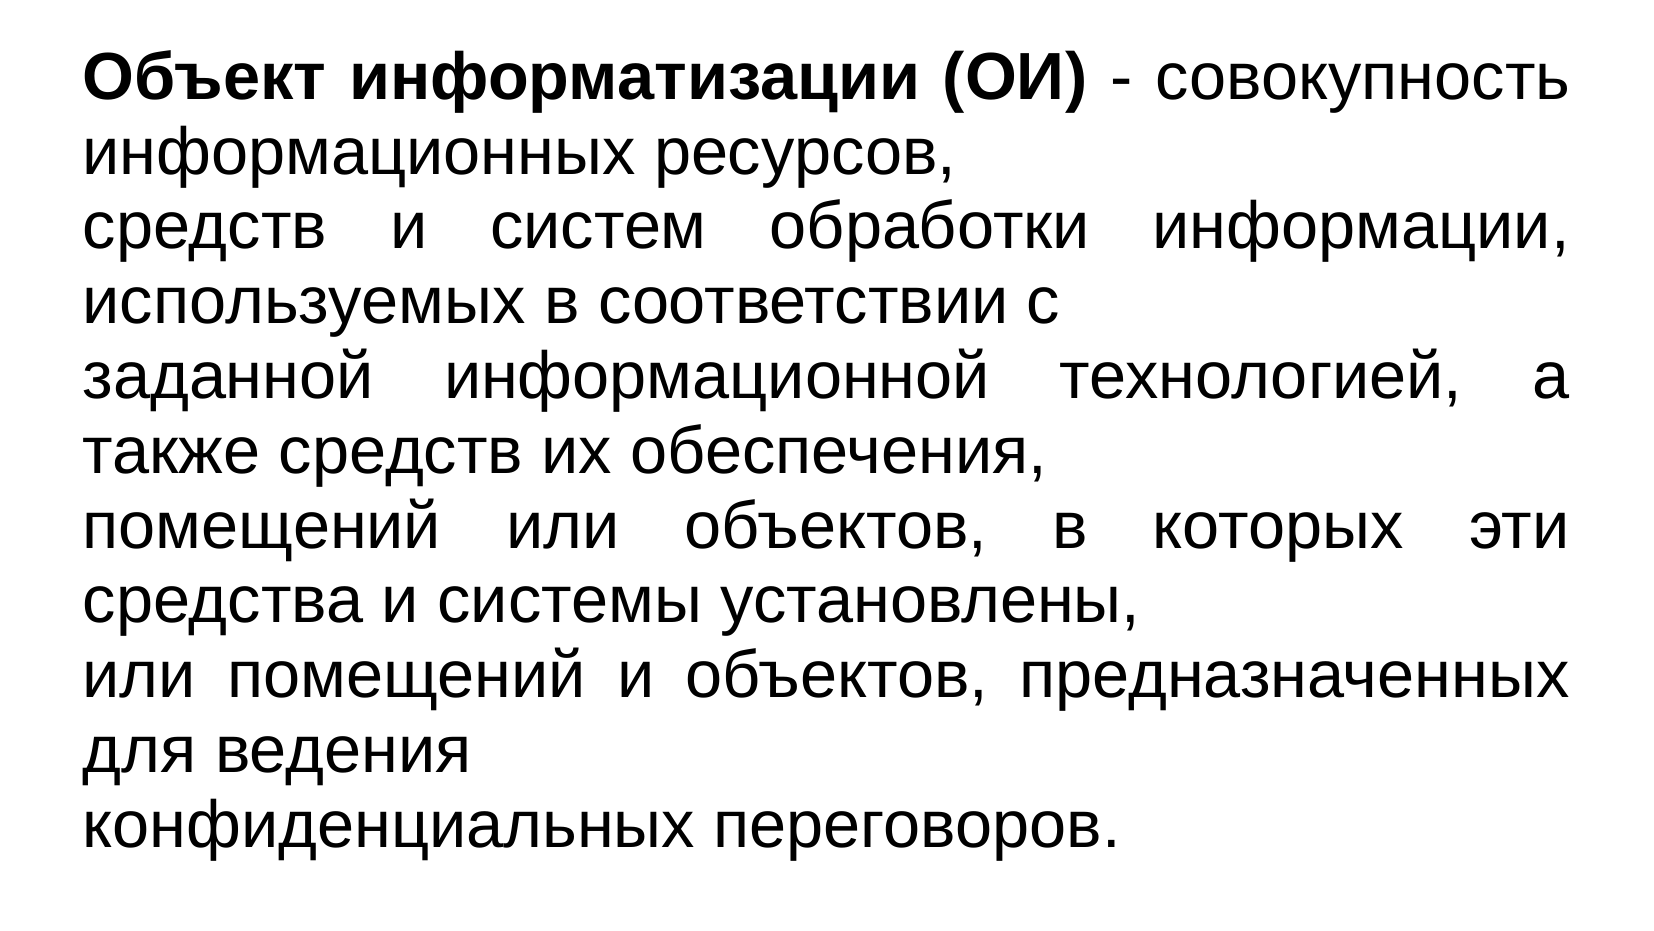

# Объект информатизации (ОИ) - совокупность информационных ресурсов,
средств и систем обработки информации, используемых в соответствии с
заданной информационной технологией, а также средств их обеспечения,
помещений или объектов, в которых эти средства и системы установлены,
или помещений и объектов, предназначенных для ведения
конфиденциальных переговоров.